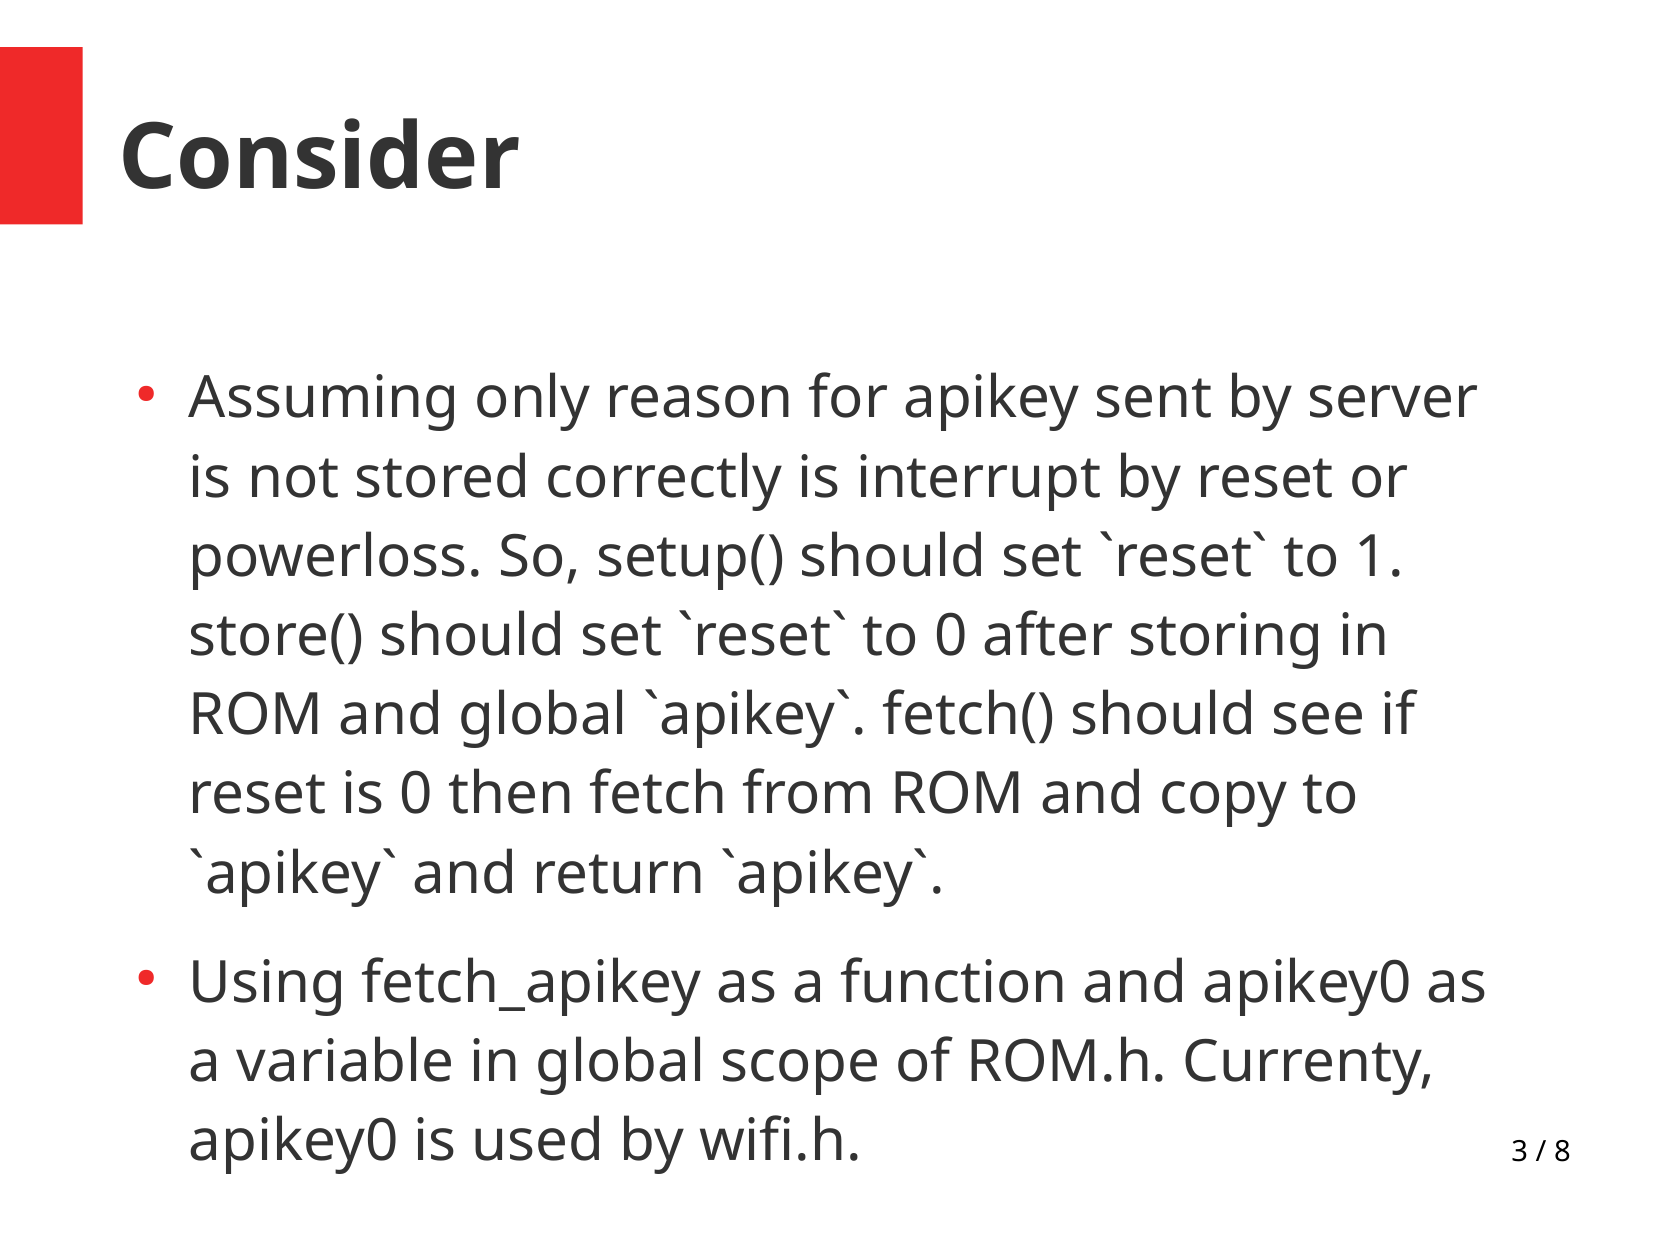

Consider
# Assuming only reason for apikey sent by server is not stored correctly is interrupt by reset or powerloss. So, setup() should set `reset` to 1. store() should set `reset` to 0 after storing in ROM and global `apikey`. fetch() should see if reset is 0 then fetch from ROM and copy to `apikey` and return `apikey`.
Using fetch_apikey as a function and apikey0 as a variable in global scope of ROM.h. Currenty, apikey0 is used by wifi.h.
3